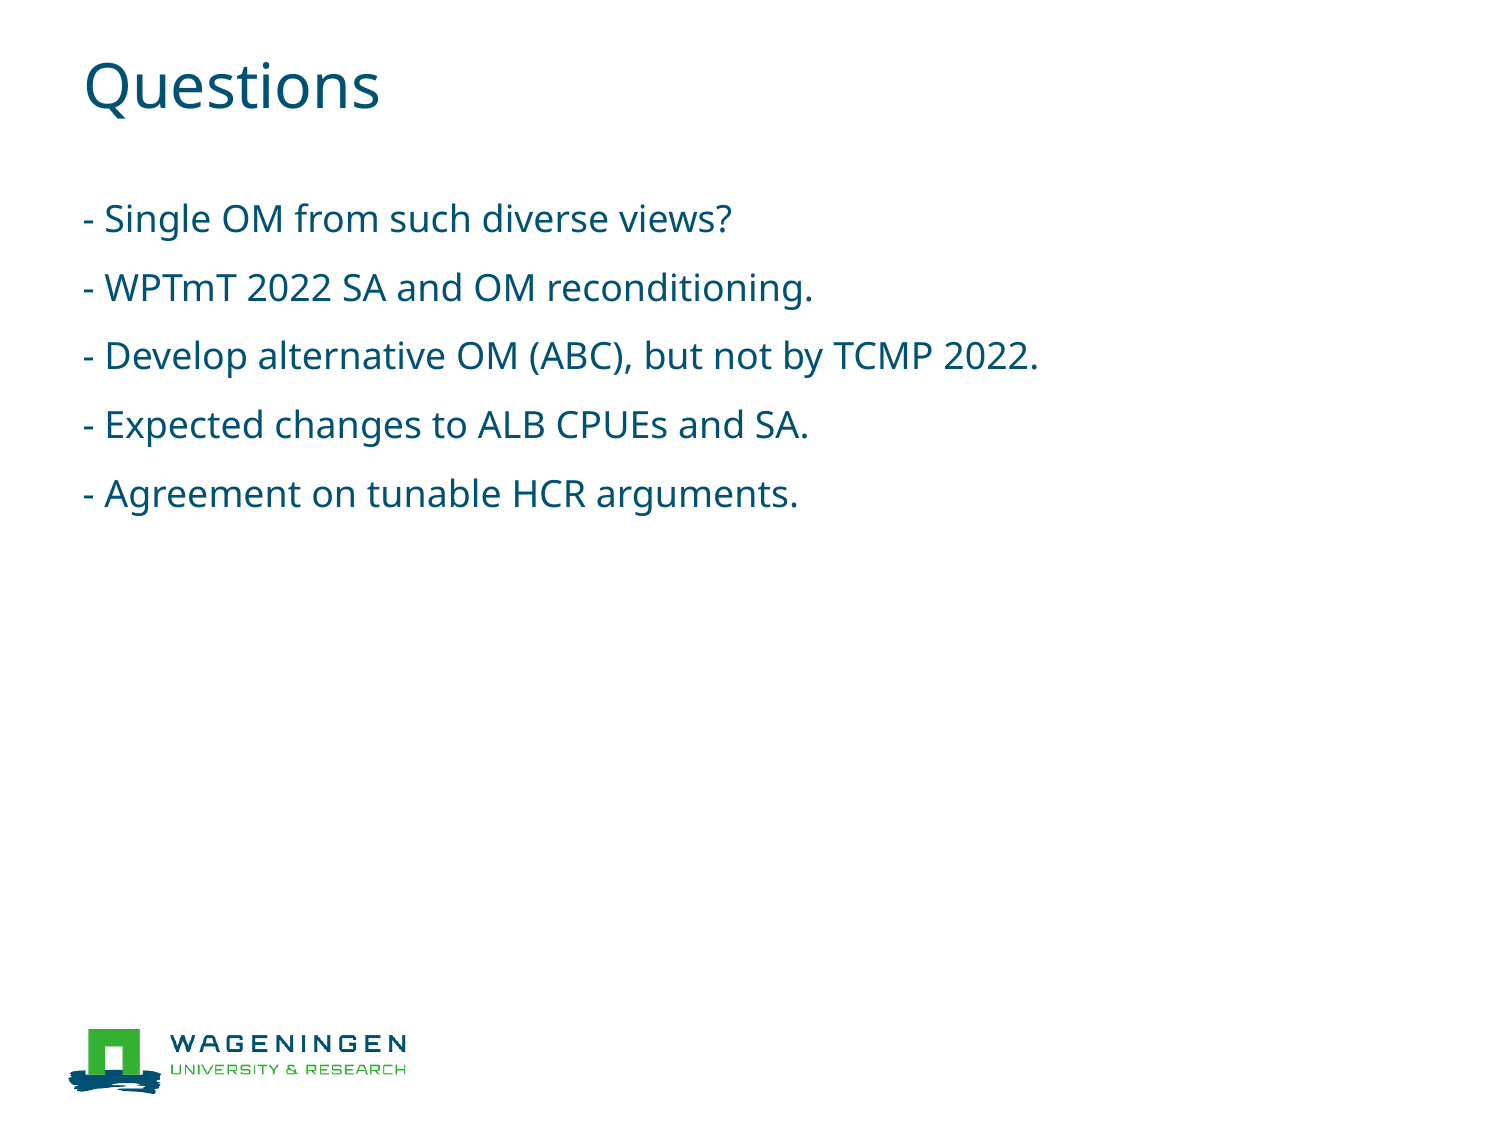

# Questions
- Single OM from such diverse views?
- WPTmT 2022 SA and OM reconditioning.
- Develop alternative OM (ABC), but not by TCMP 2022.
- Expected changes to ALB CPUEs and SA.
- Agreement on tunable HCR arguments.